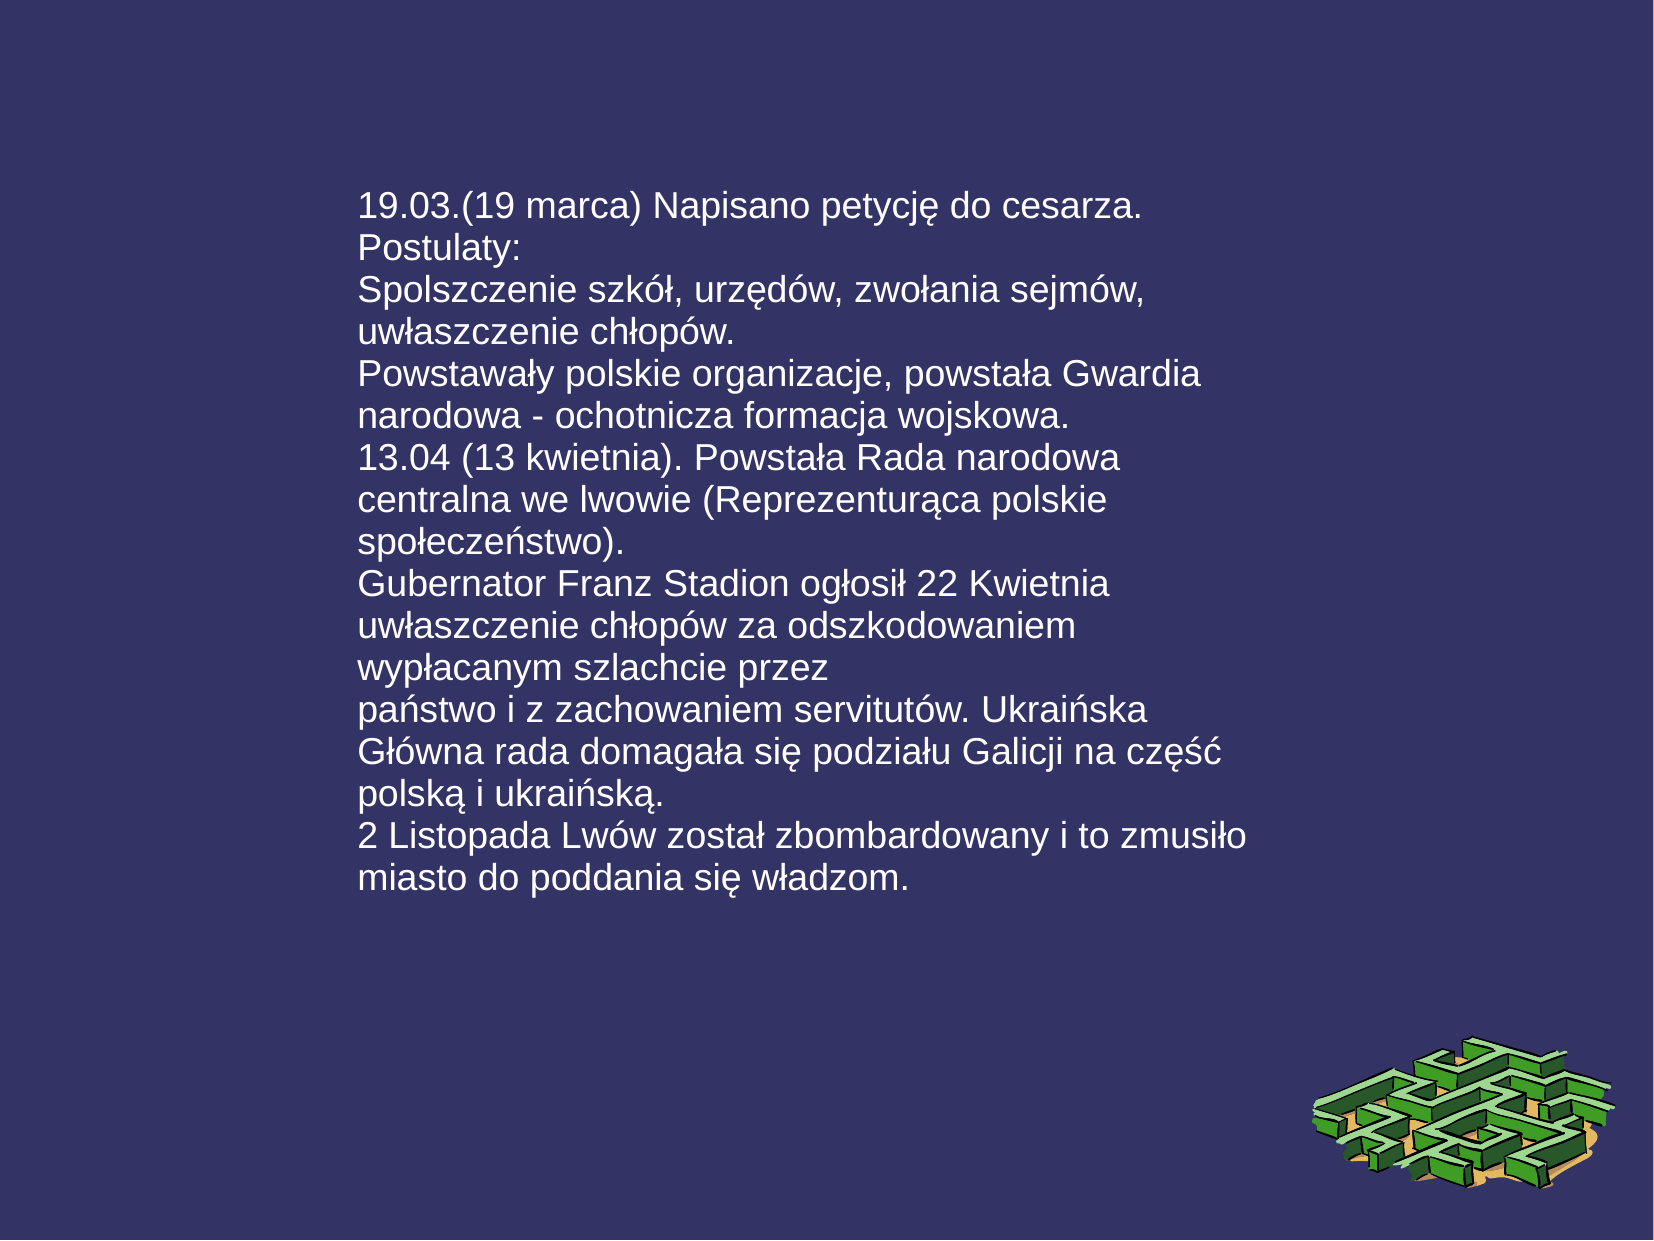

19.03.(19 marca) Napisano petycję do cesarza. Postulaty:
Spolszczenie szkół, urzędów, zwołania sejmów, uwłaszczenie chłopów.
Powstawały polskie organizacje, powstała Gwardia narodowa - ochotnicza formacja wojskowa.
13.04 (13 kwietnia). Powstała Rada narodowa centralna we lwowie (Reprezenturąca polskie społeczeństwo).
Gubernator Franz Stadion ogłosił 22 Kwietnia uwłaszczenie chłopów za odszkodowaniem wypłacanym szlachcie przez
państwo i z zachowaniem servitutów. Ukraińska Główna rada domagała się podziału Galicji na część polską i ukraińską.
2 Listopada Lwów został zbombardowany i to zmusiło miasto do poddania się władzom.